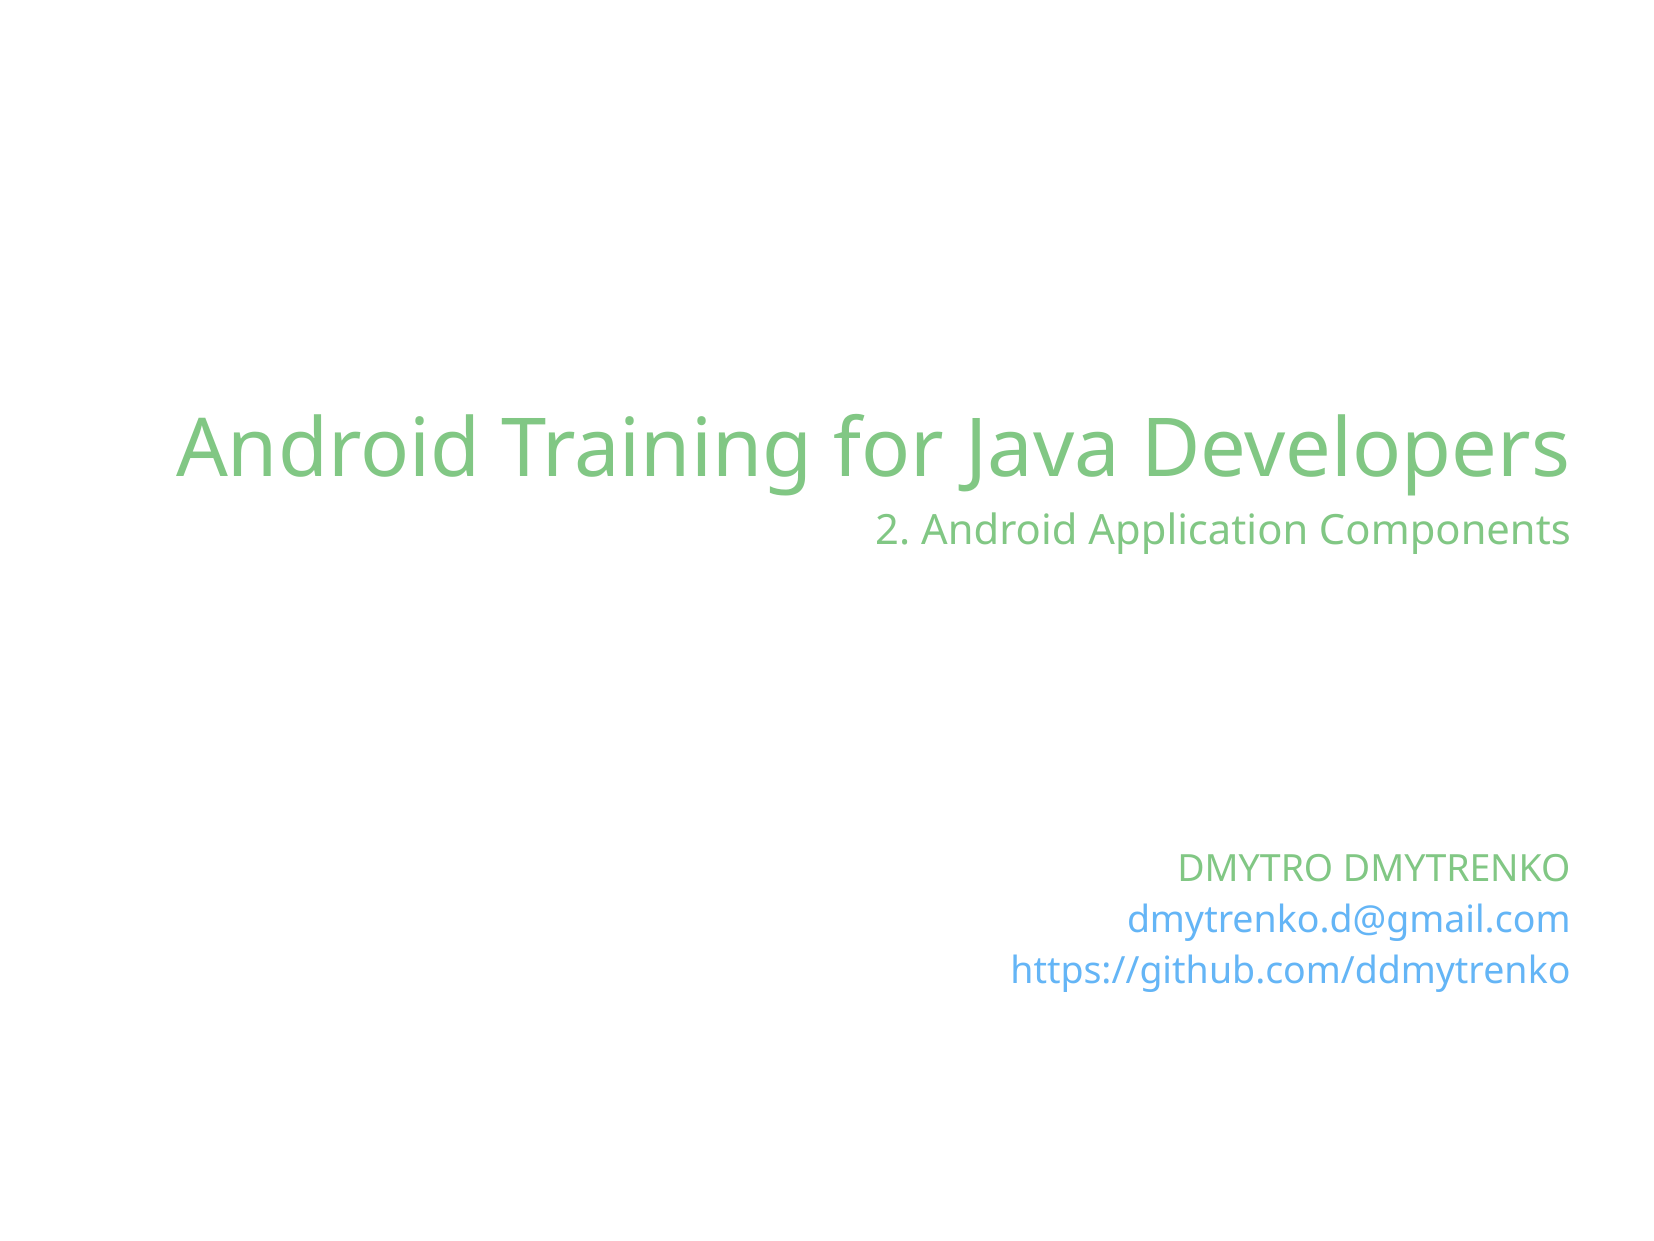

# Android Training for Java Developers 2. Android Application Components DMYTRO DMYTRENKO dmytrenko.d@gmail.com https://github.com/ddmytrenko